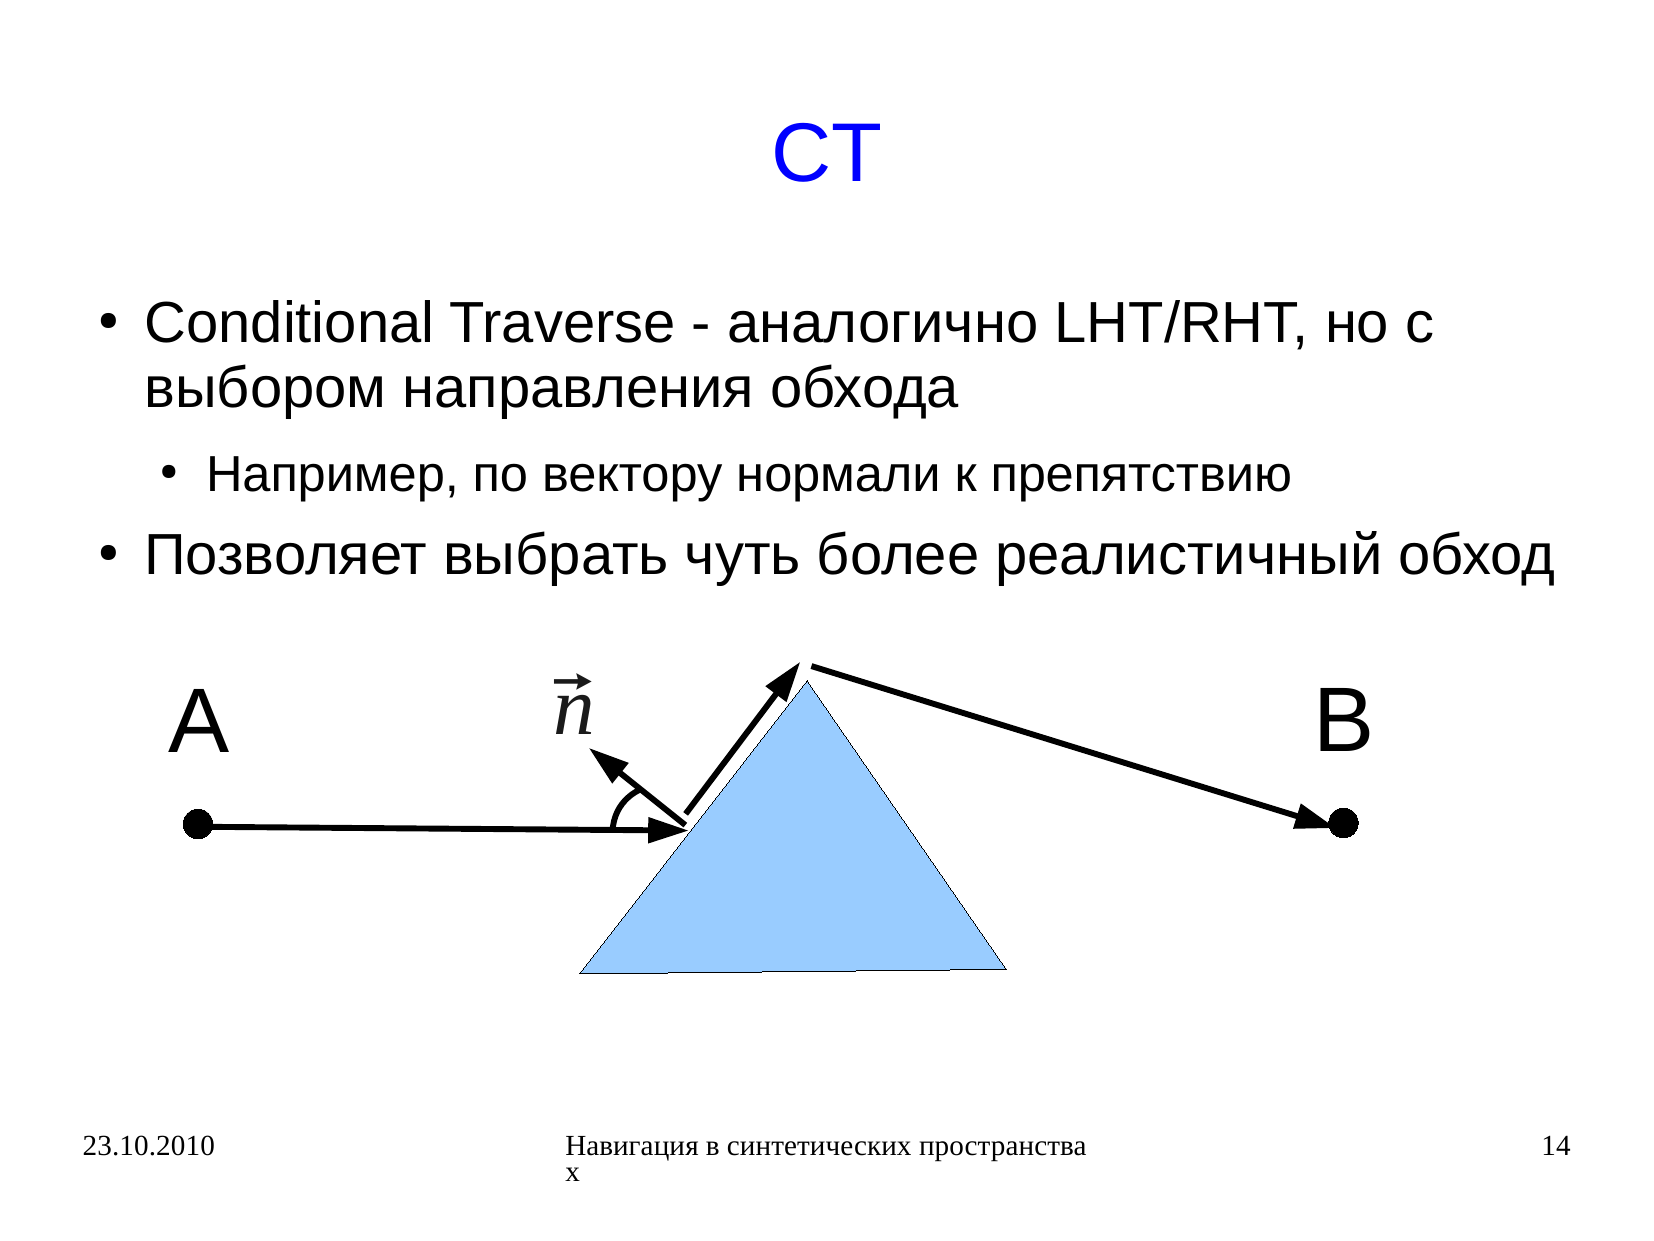

# CT
Conditional Traverse - аналогично LHT/RHT, но с выбором направления обхода
Например, по вектору нормали к препятствию
Позволяет выбрать чуть более реалистичный обход
B
A
23.10.2010
Навигация в синтетических пространствах
14